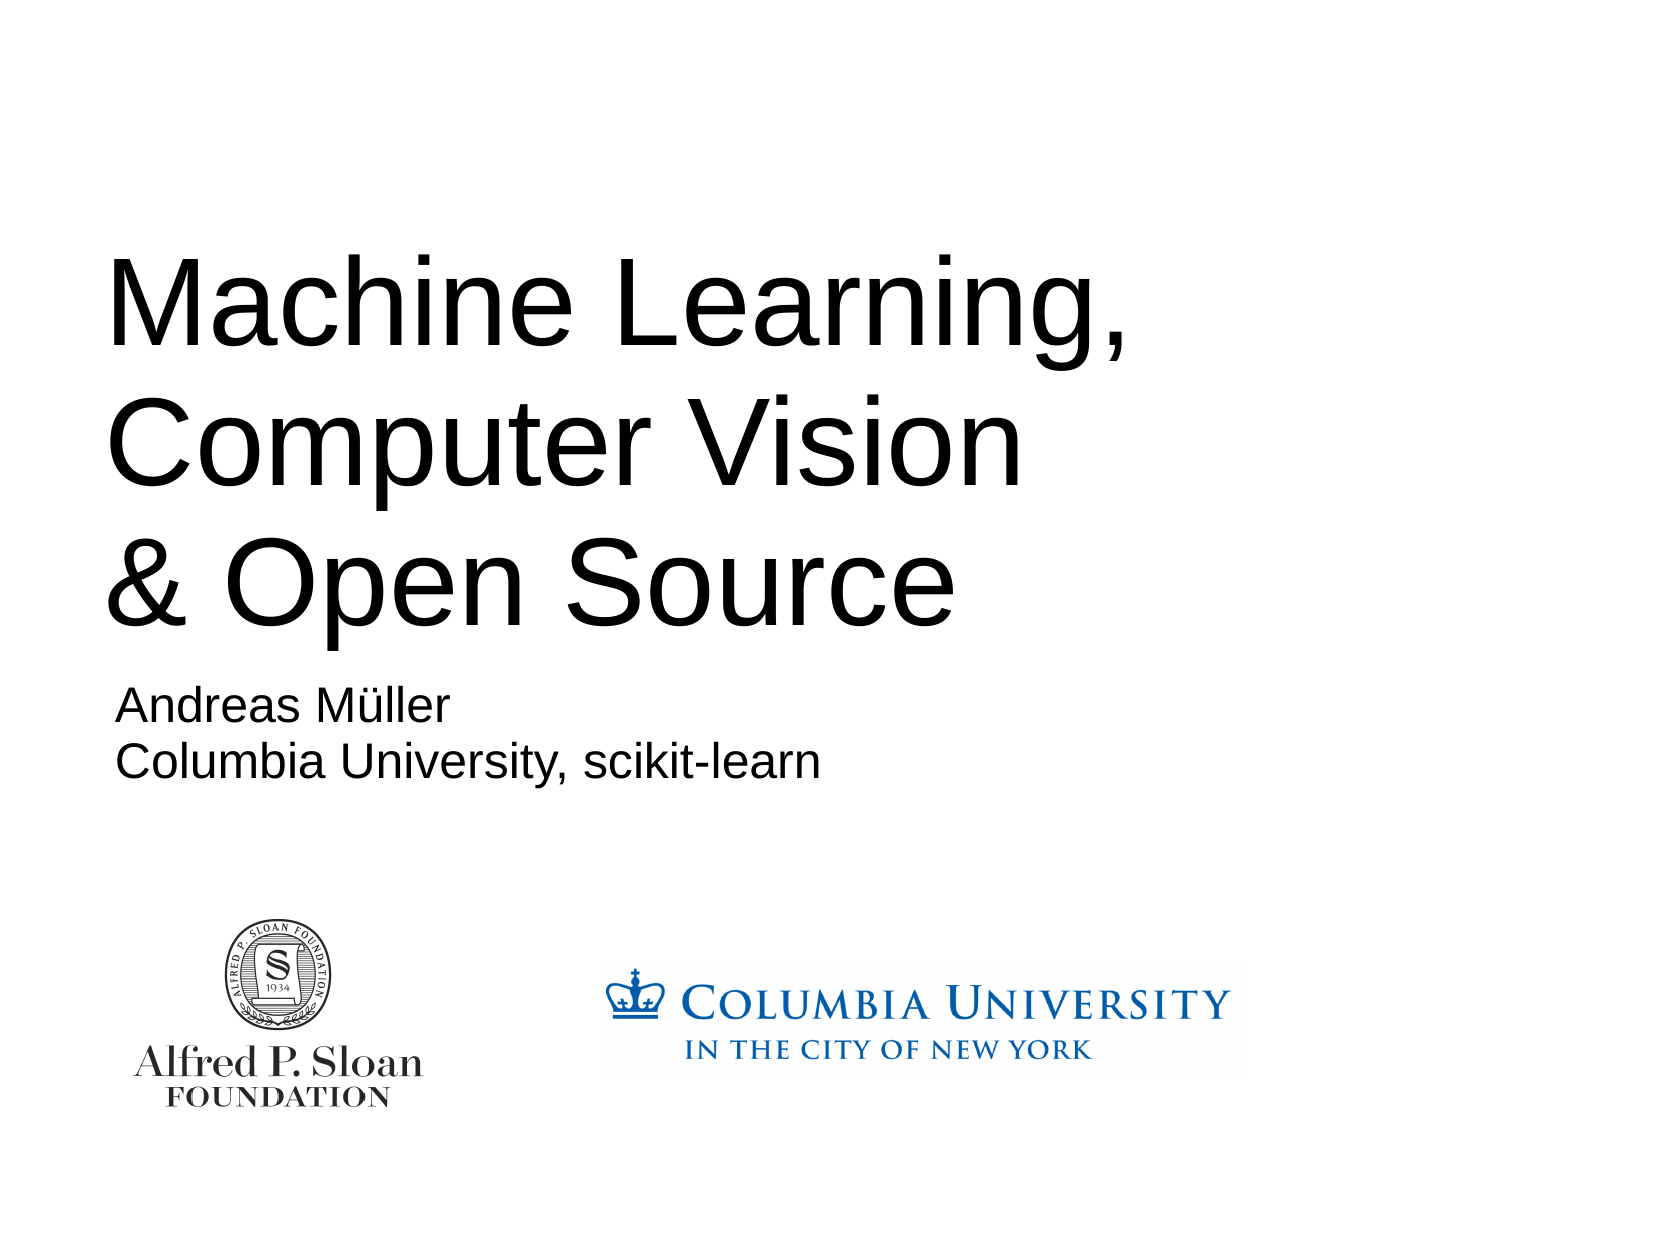

Machine Learning,
Computer Vision
& Open Source
Andreas Müller
Columbia University, scikit-learn